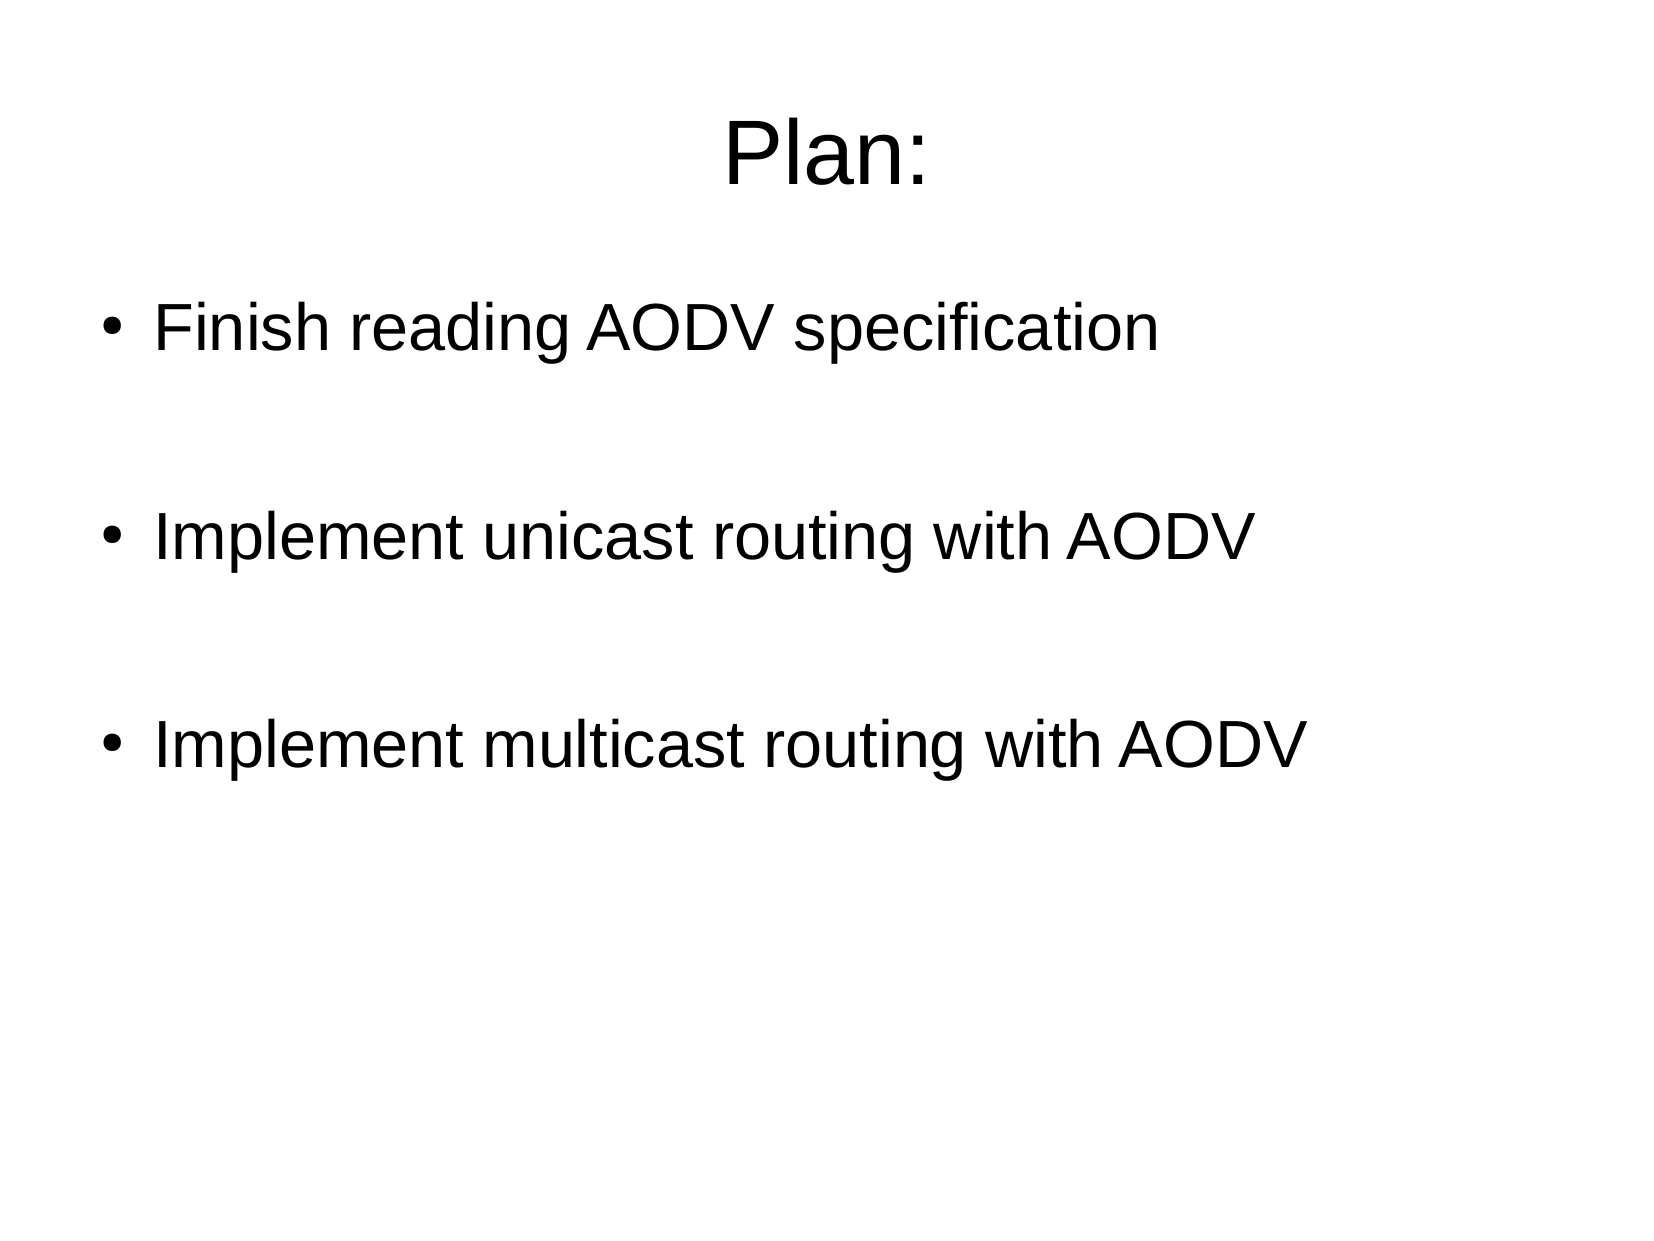

# Plan:
Finish reading AODV specification
Implement unicast routing with AODV
Implement multicast routing with AODV